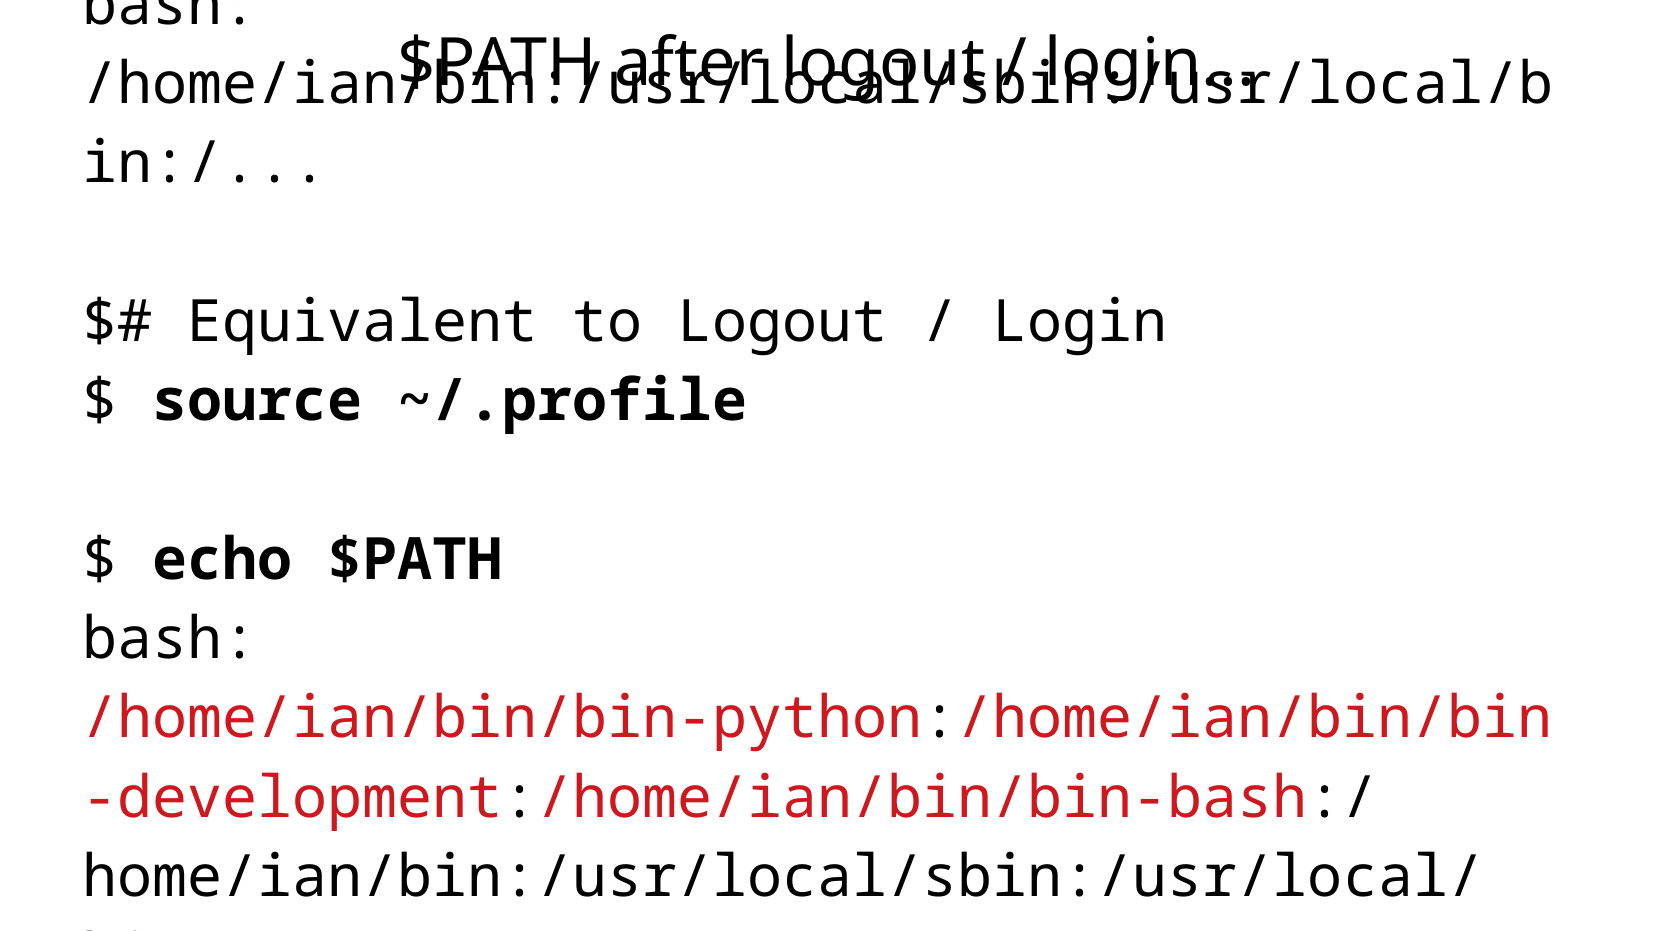

$ echo $PATH
bash: /home/ian/bin:/usr/local/sbin:/usr/local/bin:/...
$# Equivalent to Logout / Login
$ source ~/.profile
$ echo $PATH
bash: /home/ian/bin/bin-python:/home/ian/bin/bin-development:/home/ian/bin/bin-bash:/home/ian/bin:/usr/local/sbin:/usr/local/bin:/...
# $PATH after logout / login...